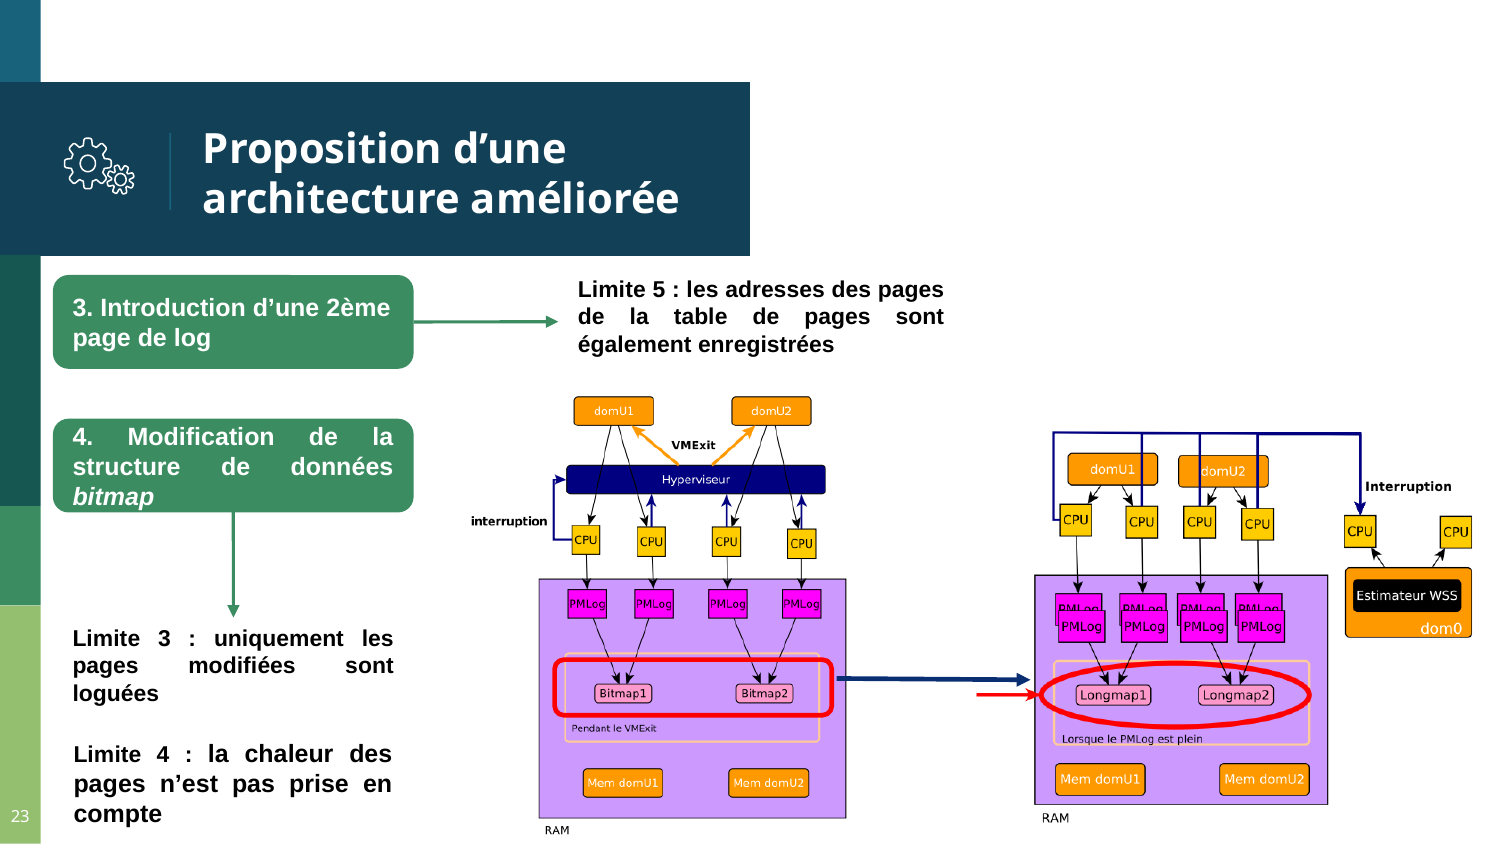

# Proposition d’une architecture améliorée
Limite 5 : les adresses des pages de la table de pages sont également enregistrées
3. Introduction d’une 2ème page de log
4. Modification de la structure de données bitmap
Limite 3 : uniquement les pages modifiées sont loguées
Limite 4 : la chaleur des pages n’est pas prise en compte